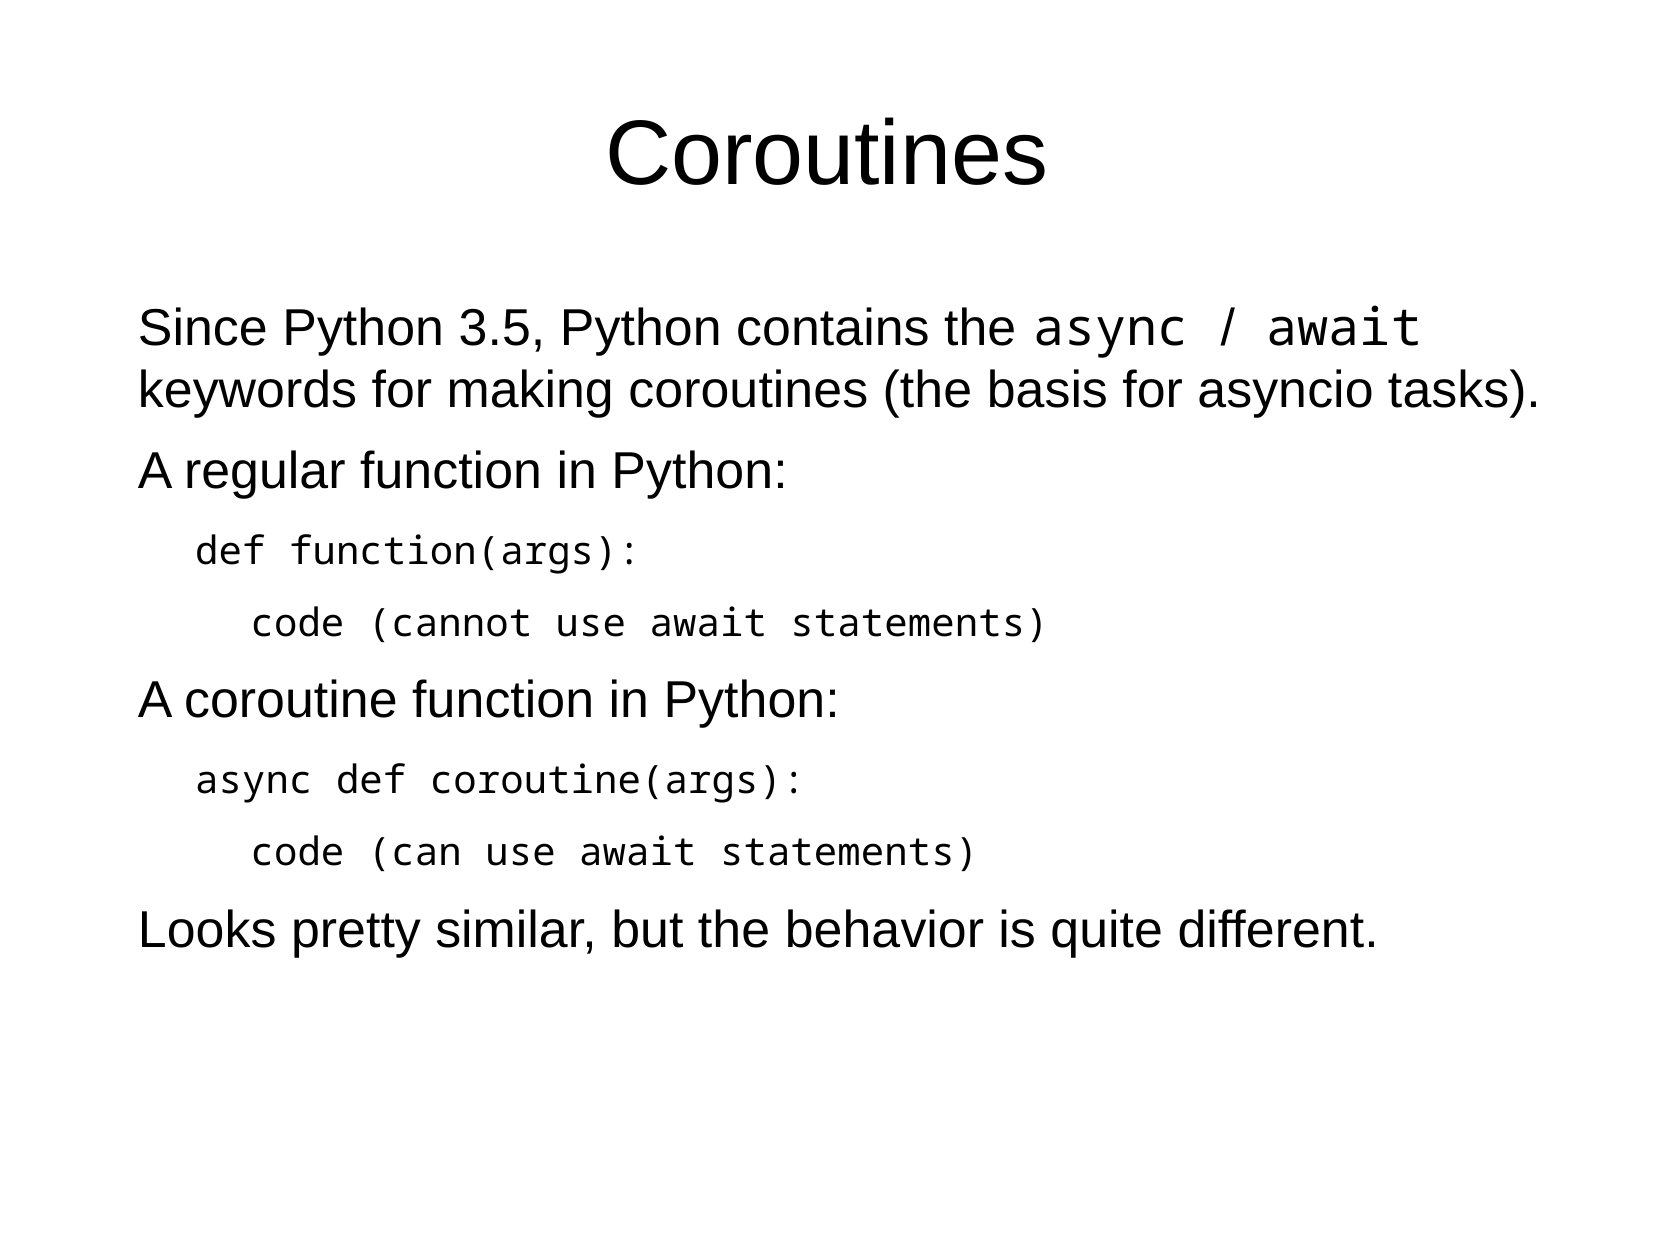

# Coroutines
Since Python 3.5, Python contains the async / await keywords for making coroutines (the basis for asyncio tasks).
A regular function in Python:
def function(args):
code (cannot use await statements)
A coroutine function in Python:
async def coroutine(args):
code (can use await statements)
Looks pretty similar, but the behavior is quite different.